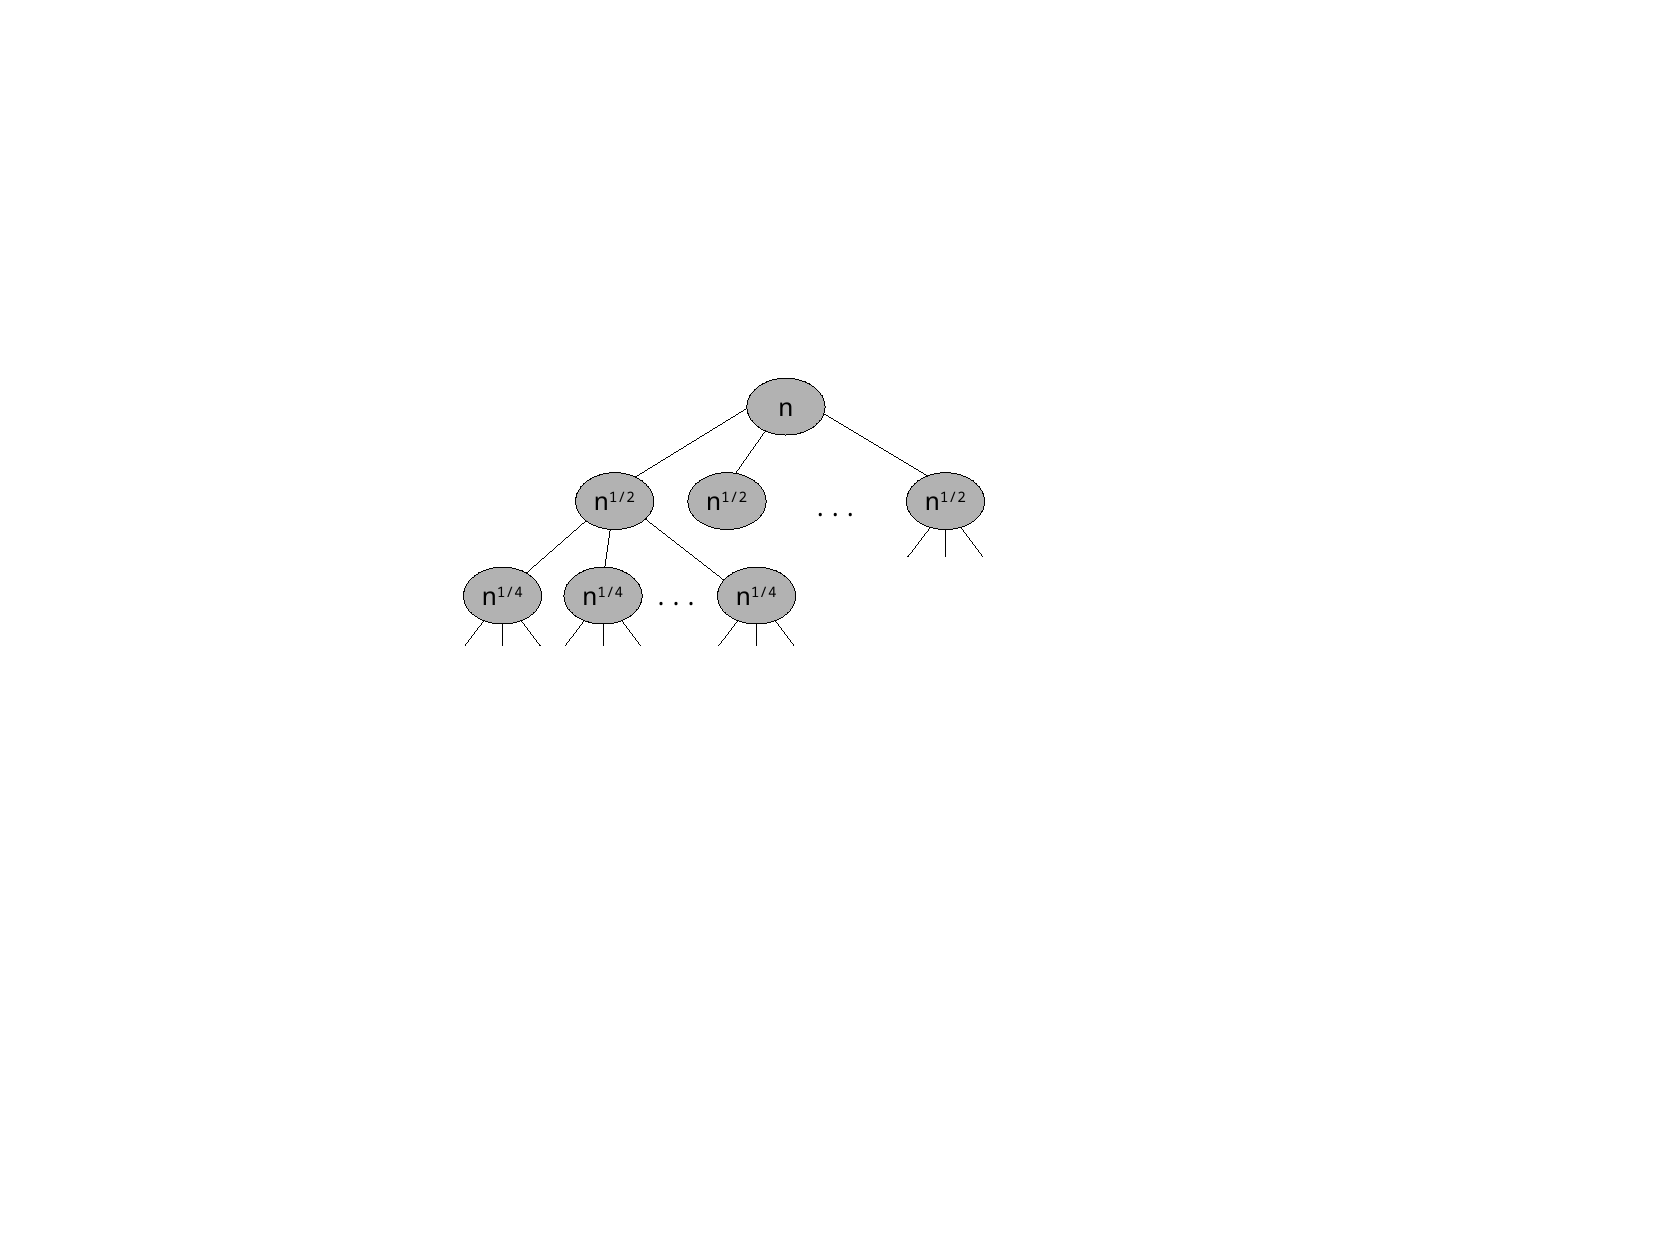

n
n1/2
n1/2
n1/2
...
n1/4
n1/4
n1/4
...